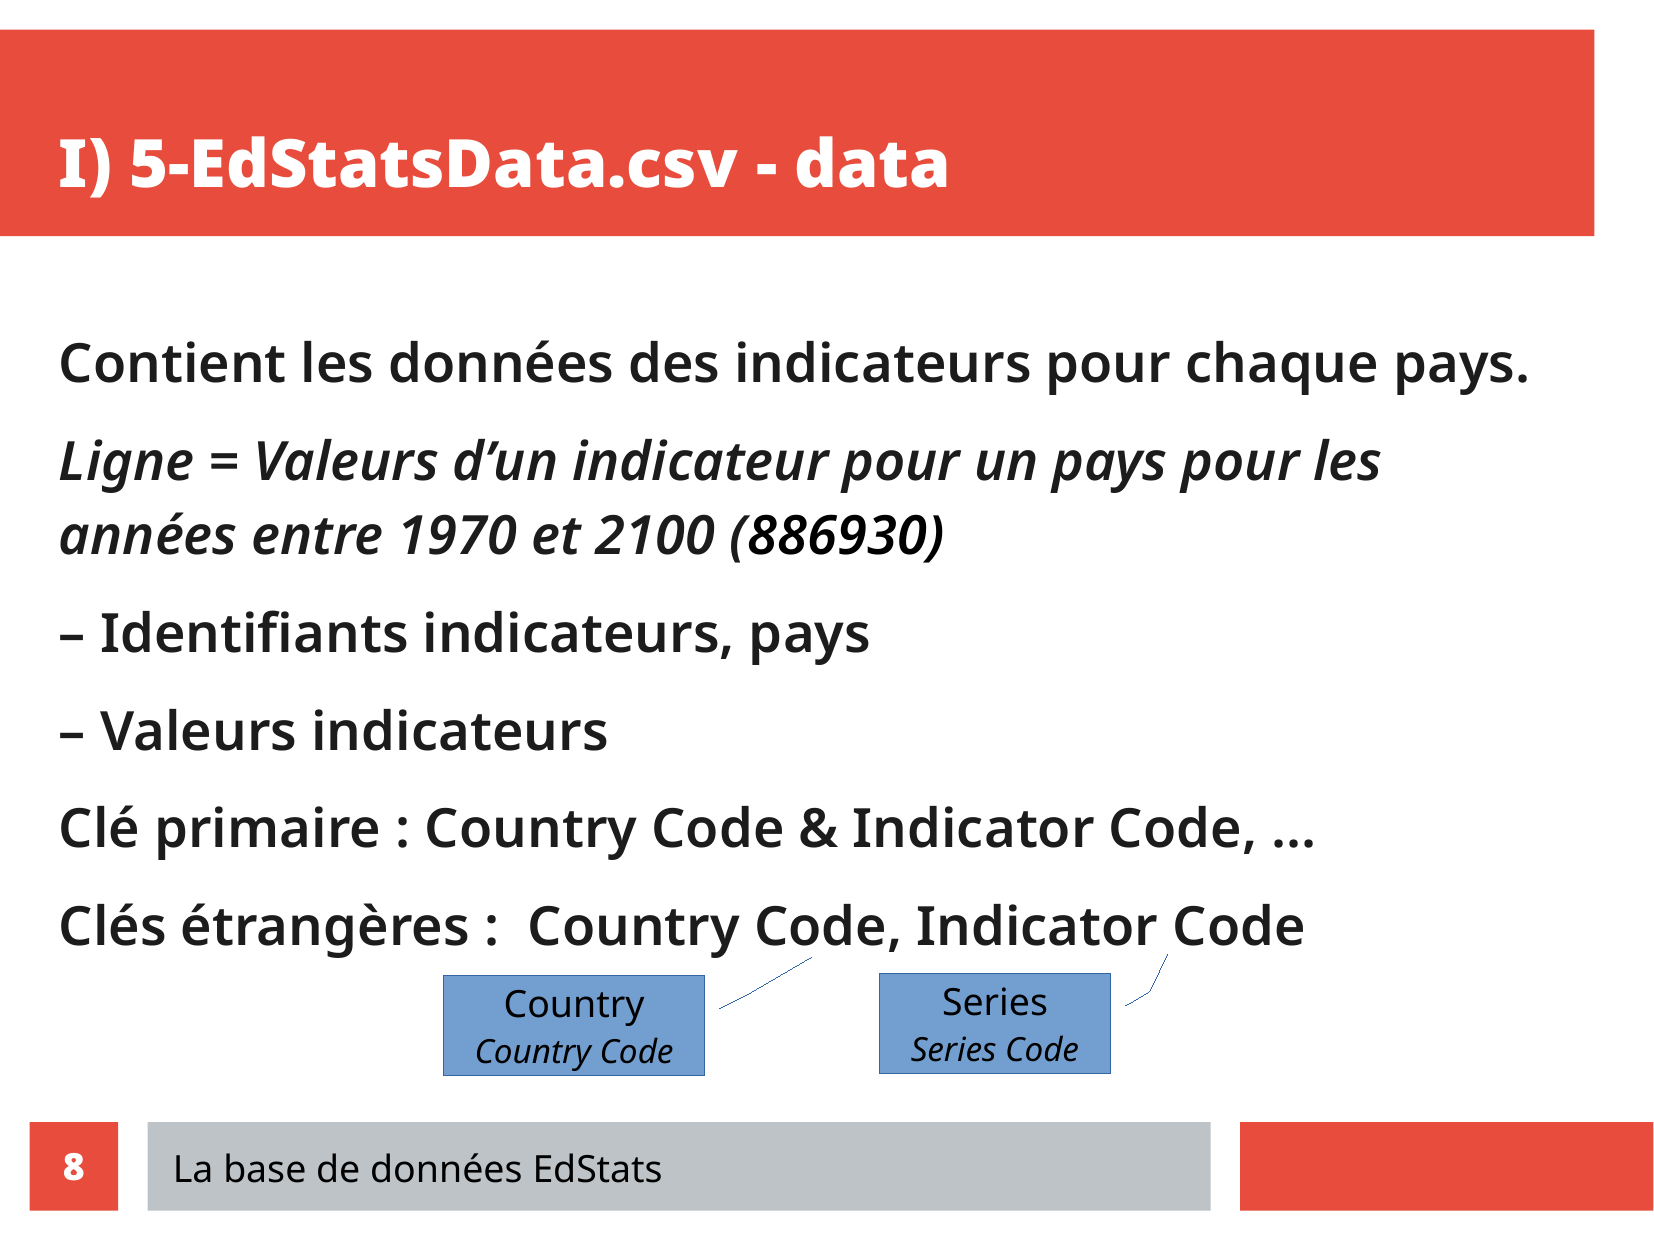

# I) 5-EdStatsData.csv - data
Contient les données des indicateurs pour chaque pays.
Ligne = Valeurs d’un indicateur pour un pays pour les années entre 1970 et 2100 (886930)
– Identifiants indicateurs, pays
– Valeurs indicateurs
Clé primaire : Country Code & Indicator Code, ...
Clés étrangères : Country Code, Indicator Code
Series
Series Code
Country
Country Code
8
La base de données EdStats